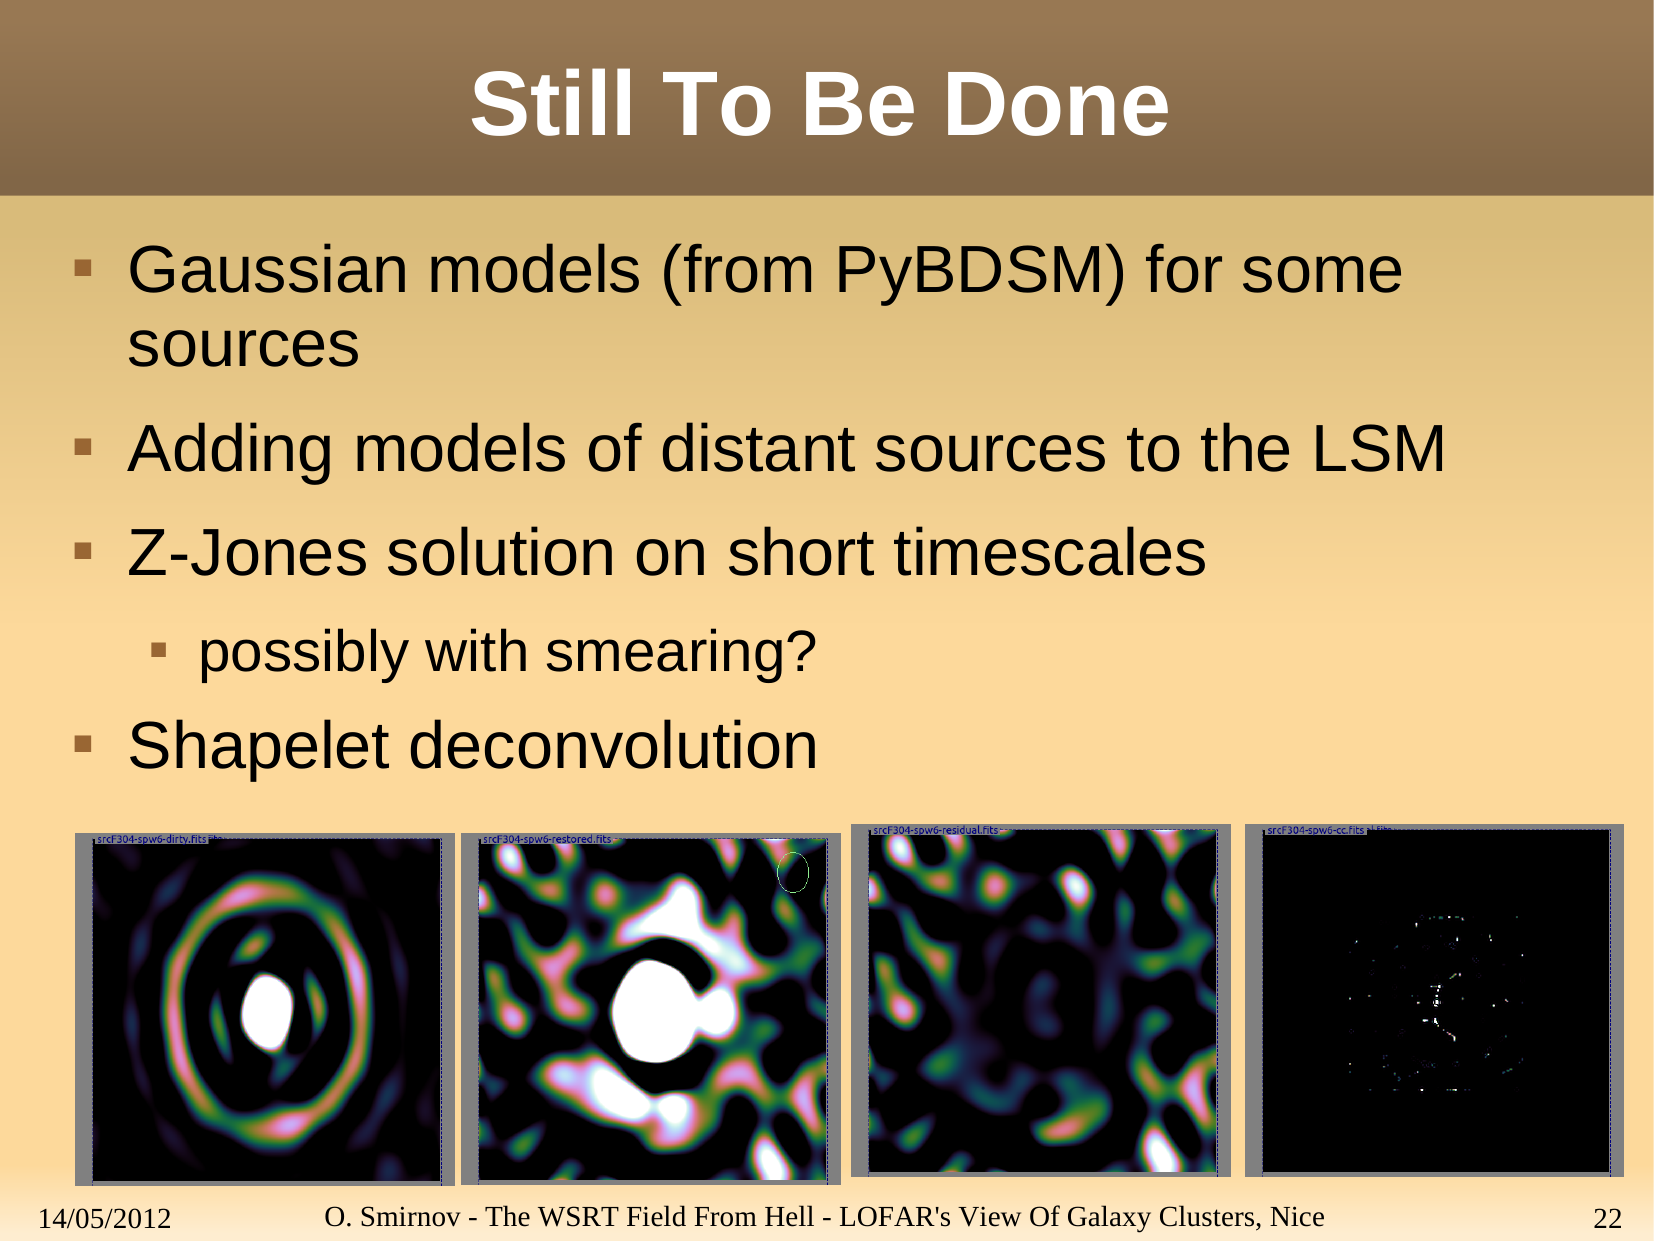

# Still To Be Done
Gaussian models (from PyBDSM) for some sources
Adding models of distant sources to the LSM
Z-Jones solution on short timescales
possibly with smearing?
Shapelet deconvolution
O. Smirnov - The WSRT Field From Hell - LOFAR's View Of Galaxy Clusters, Nice
14/05/2012
22